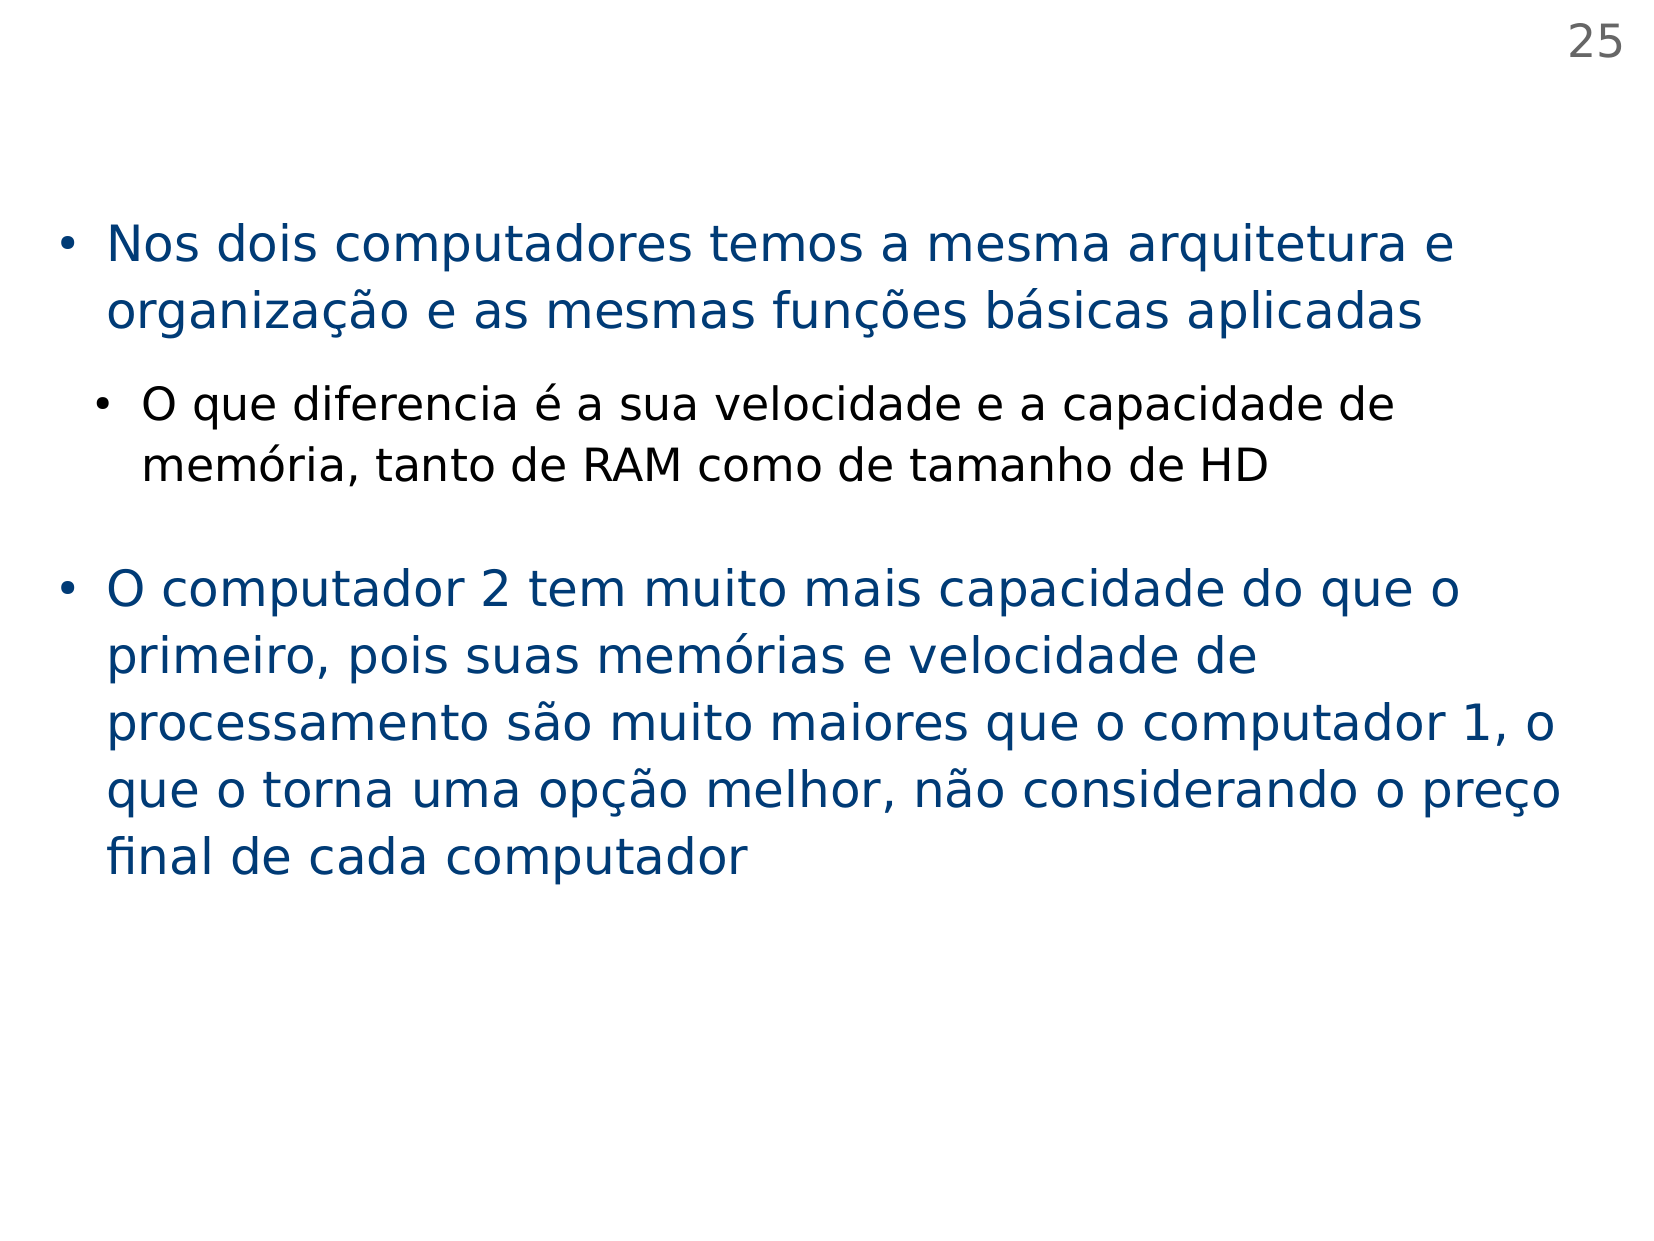

25
#
Nos dois computadores temos a mesma arquitetura e organização e as mesmas funções básicas aplicadas
O que diferencia é a sua velocidade e a capacidade de memória, tanto de RAM como de tamanho de HD
O computador 2 tem muito mais capacidade do que o primeiro, pois suas memórias e velocidade de processamento são muito maiores que o computador 1, o que o torna uma opção melhor, não considerando o preço final de cada computador